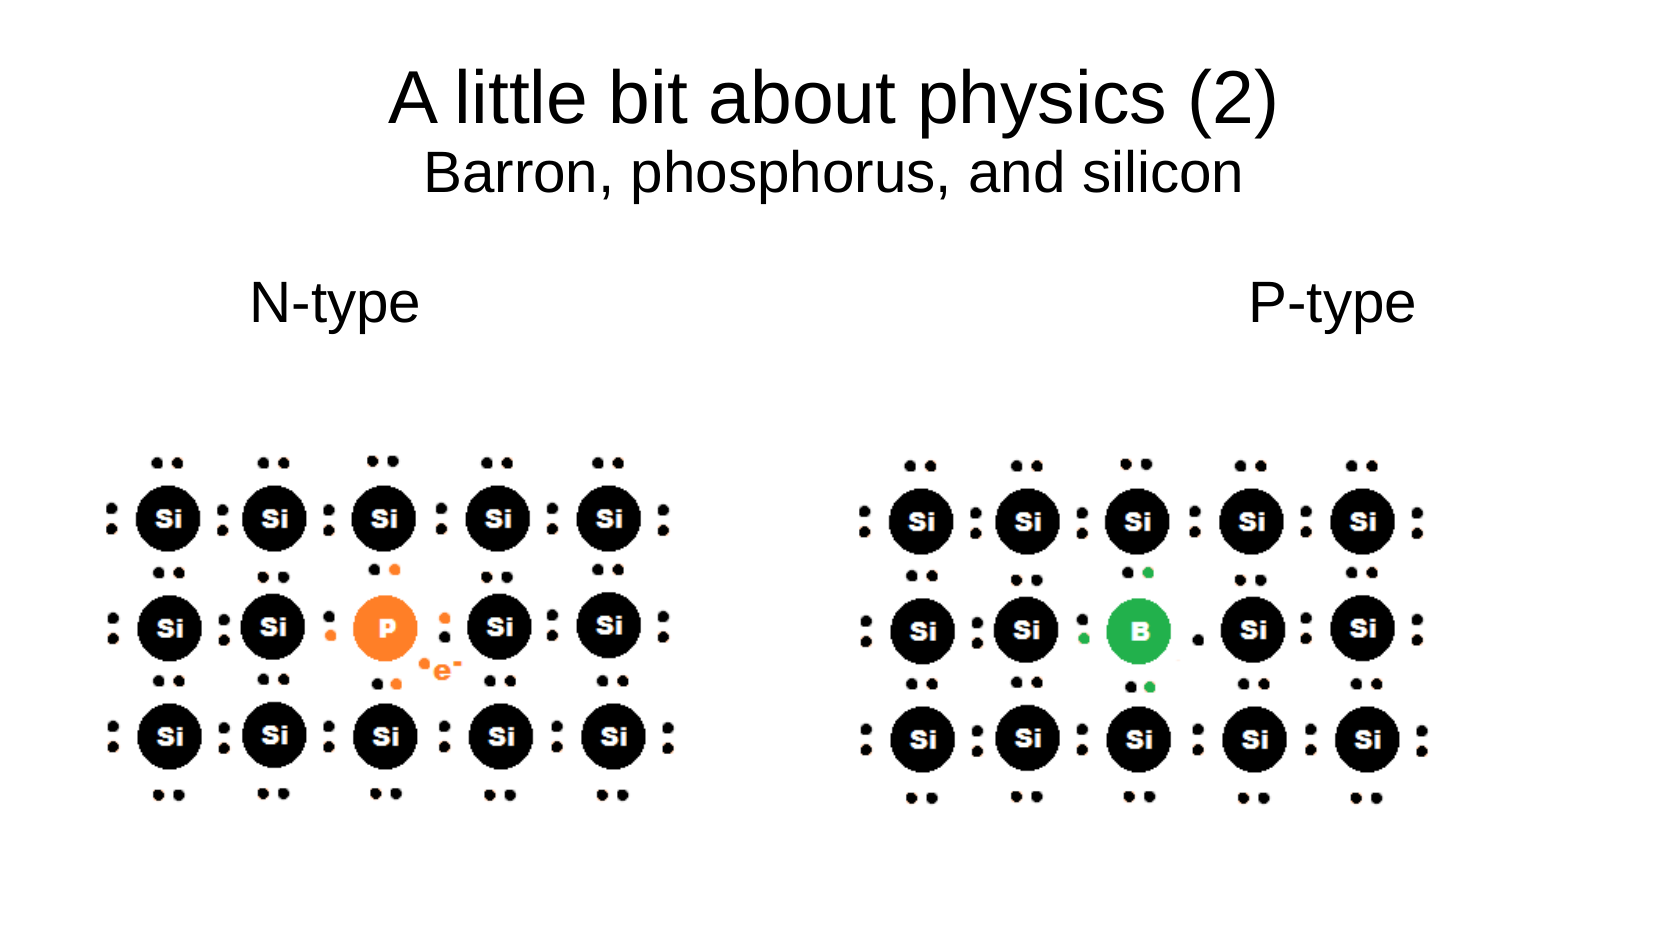

# A little bit about physics (2) Barron, phosphorus, and silicon N-type P-type